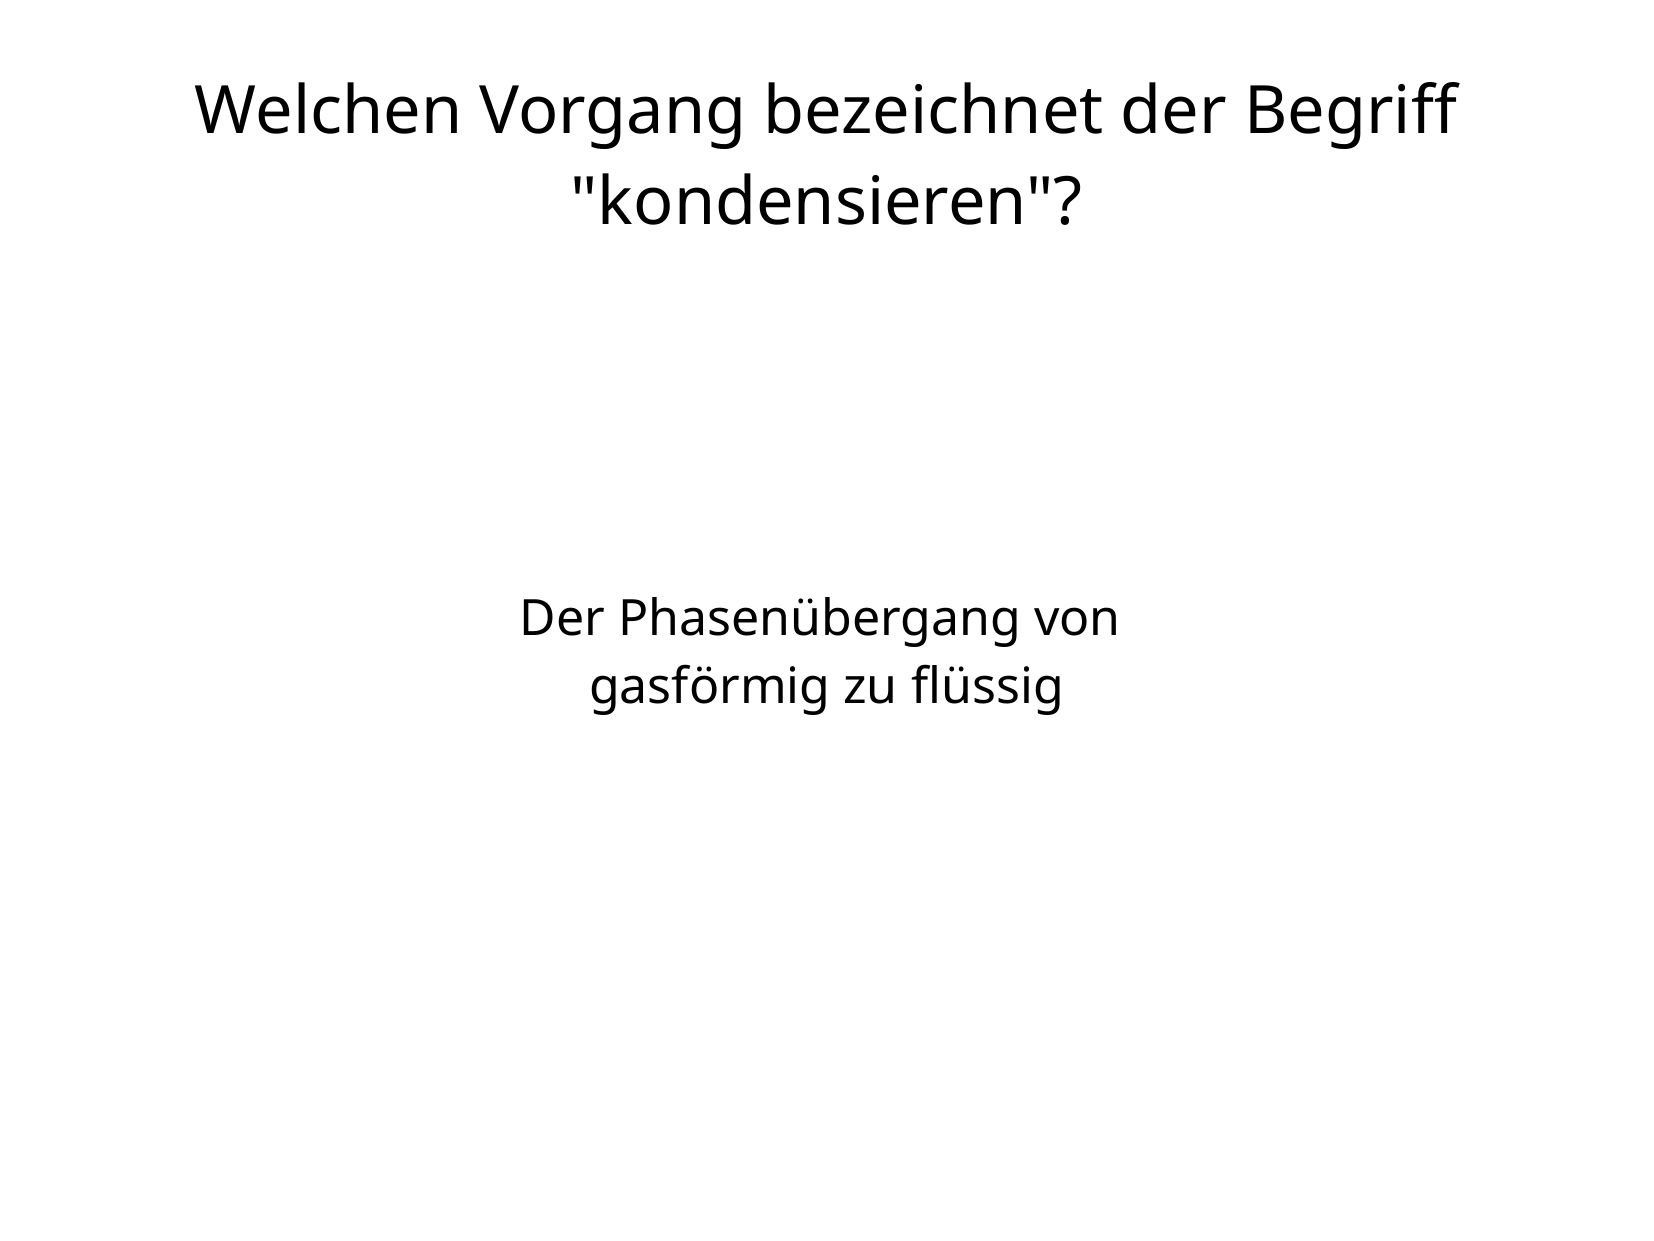

# Welchen Vorgang bezeichnet der Begriff "kondensieren"?
Der Phasenübergang von
gasförmig zu flüssig